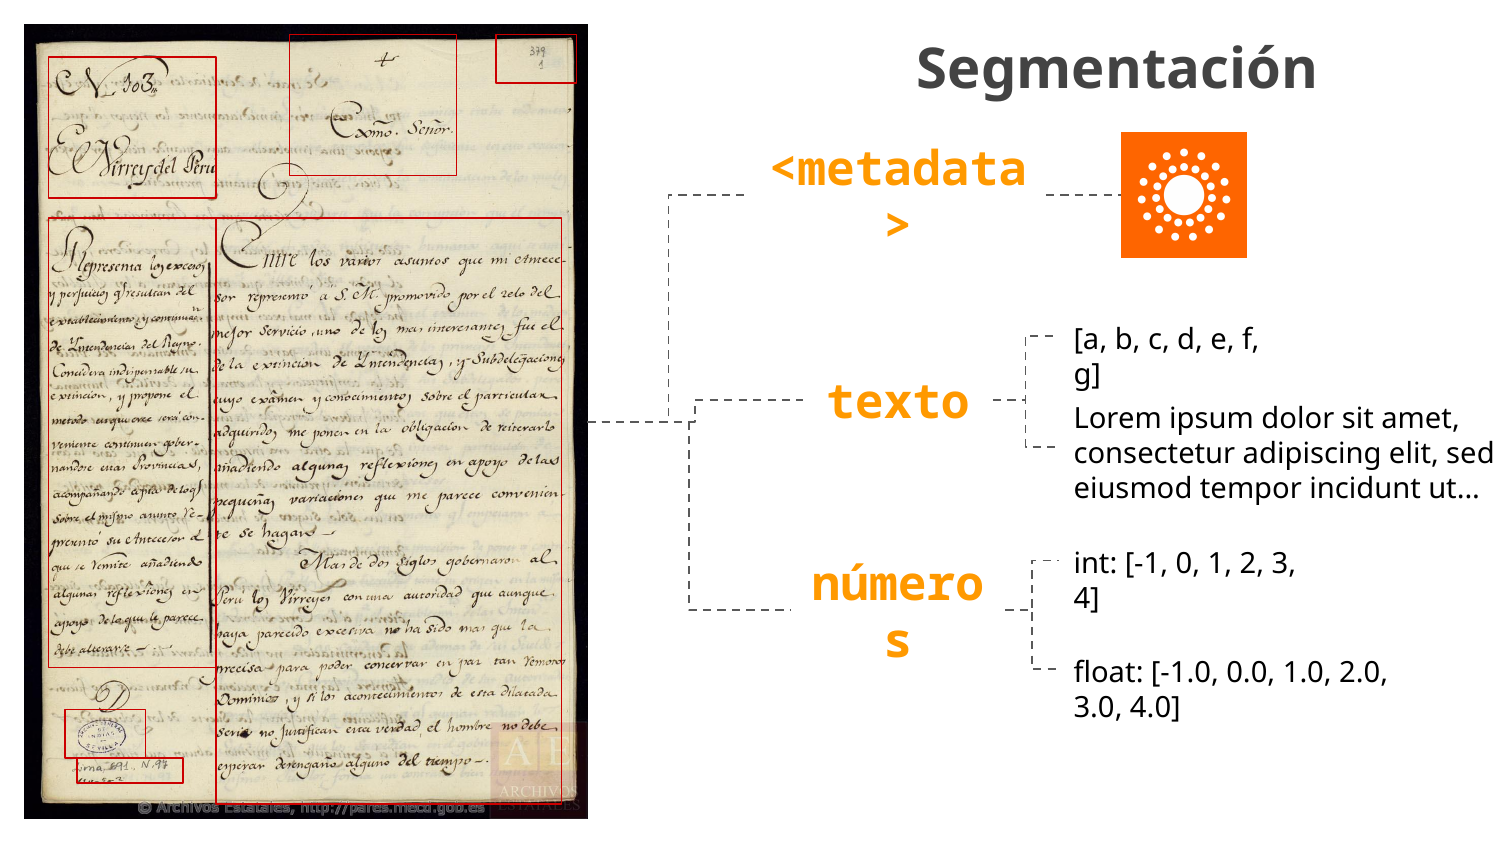

Segmentación
<metadata>
[a, b, c, d, e, f, g]
texto
Lorem ipsum dolor sit amet, consectetur adipiscing elit, sed eiusmod tempor incidunt ut...
int: [-1, 0, 1, 2, 3, 4]
números
float: [-1.0, 0.0, 1.0, 2.0, 3.0, 4.0]